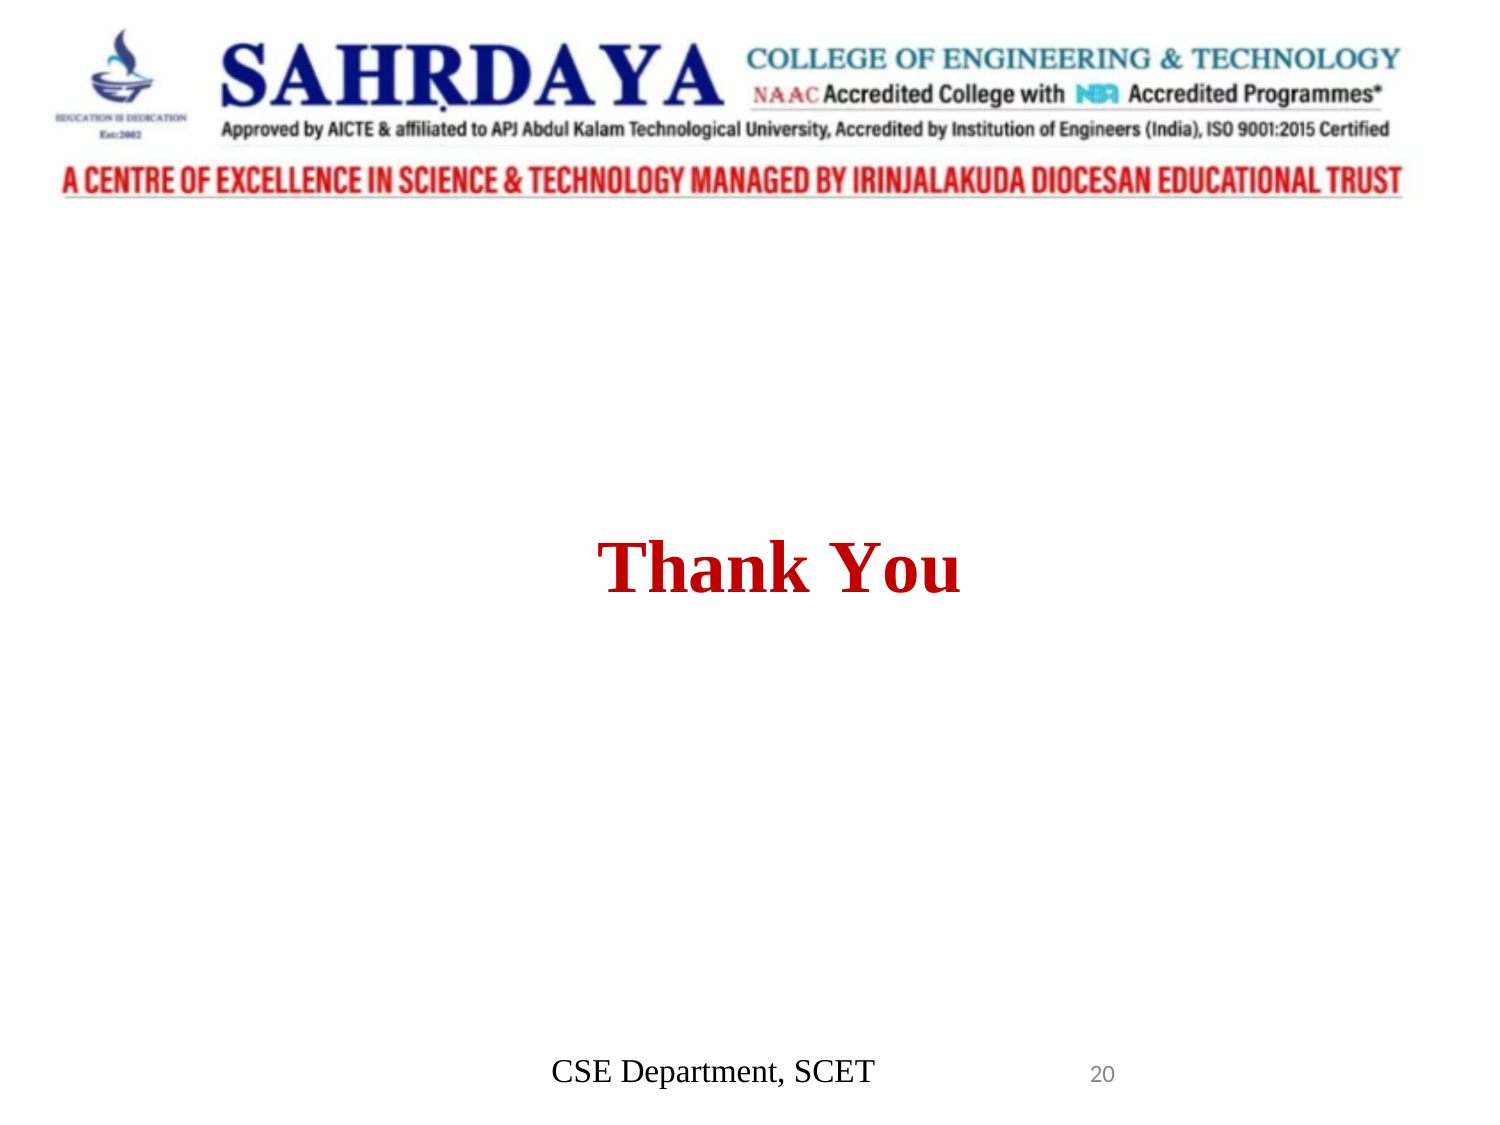

# Thank You
 CSE Department, SCET
20